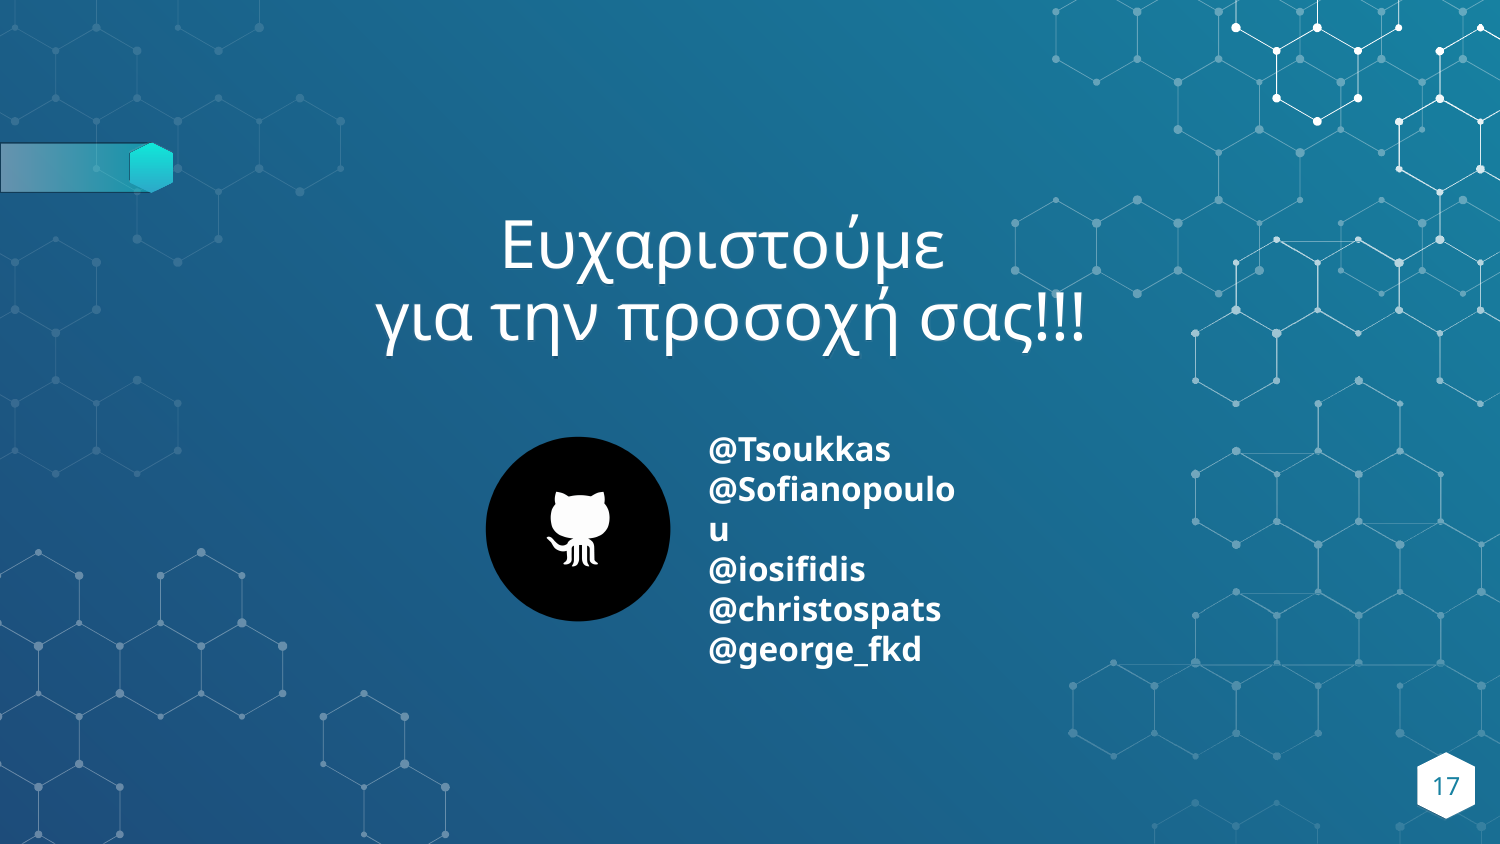

# Ευχαριστούμε για την προσοχή σας!!!
@Tsoukkas
@Sofianopoulou
@iosifidis
@christospats
@george_fkd